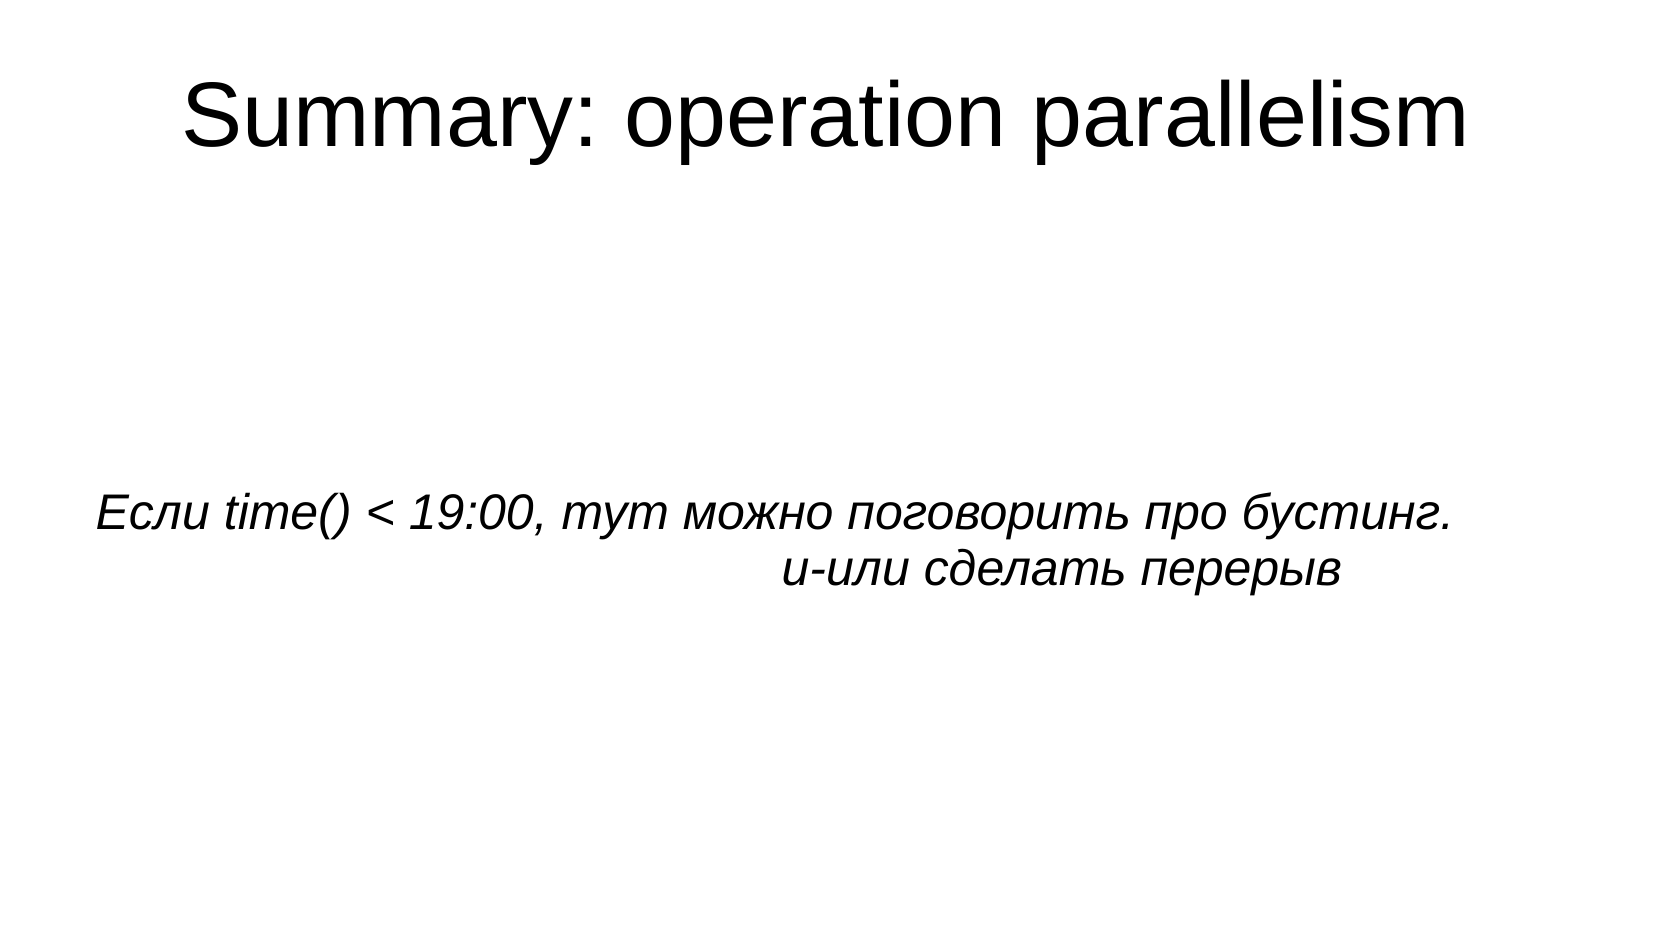

# Summary: operation parallelism
Если time() < 19:00, тут можно поговорить про бустинг.
 и-или сделать перерыв